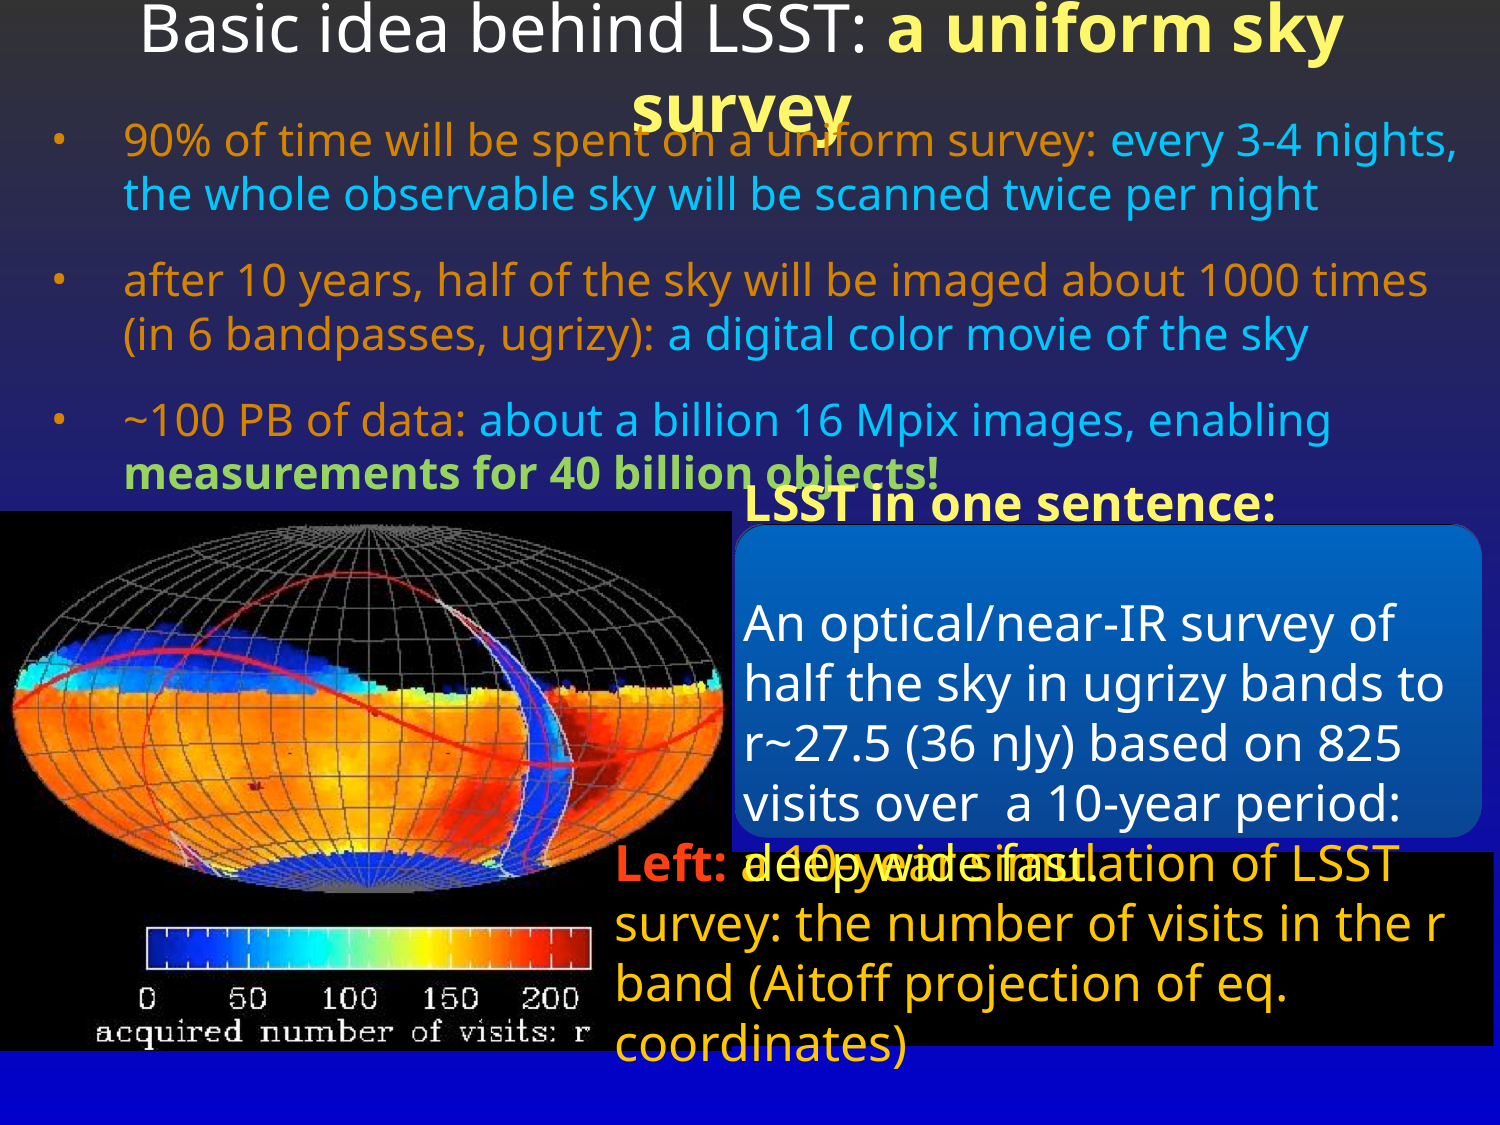

# Basic idea behind LSST: a uniform sky survey
90% of time will be spent on a uniform survey: every 3-4 nights, the whole observable sky will be scanned twice per night
after 10 years, half of the sky will be imaged about 1000 times (in 6 bandpasses, ugrizy): a digital color movie of the sky
~100 PB of data: about a billion 16 Mpix images, enabling measurements for 40 billion objects!
LSST in one sentence:
An optical/near-IR survey of half the sky in ugrizy bands to r~27.5 (36 nJy) based on 825 visits over a 10-year period: deep wide fast.
Left: a 10-year simulation of LSST survey: the number of visits in the r band (Aitoff projection of eq. coordinates)